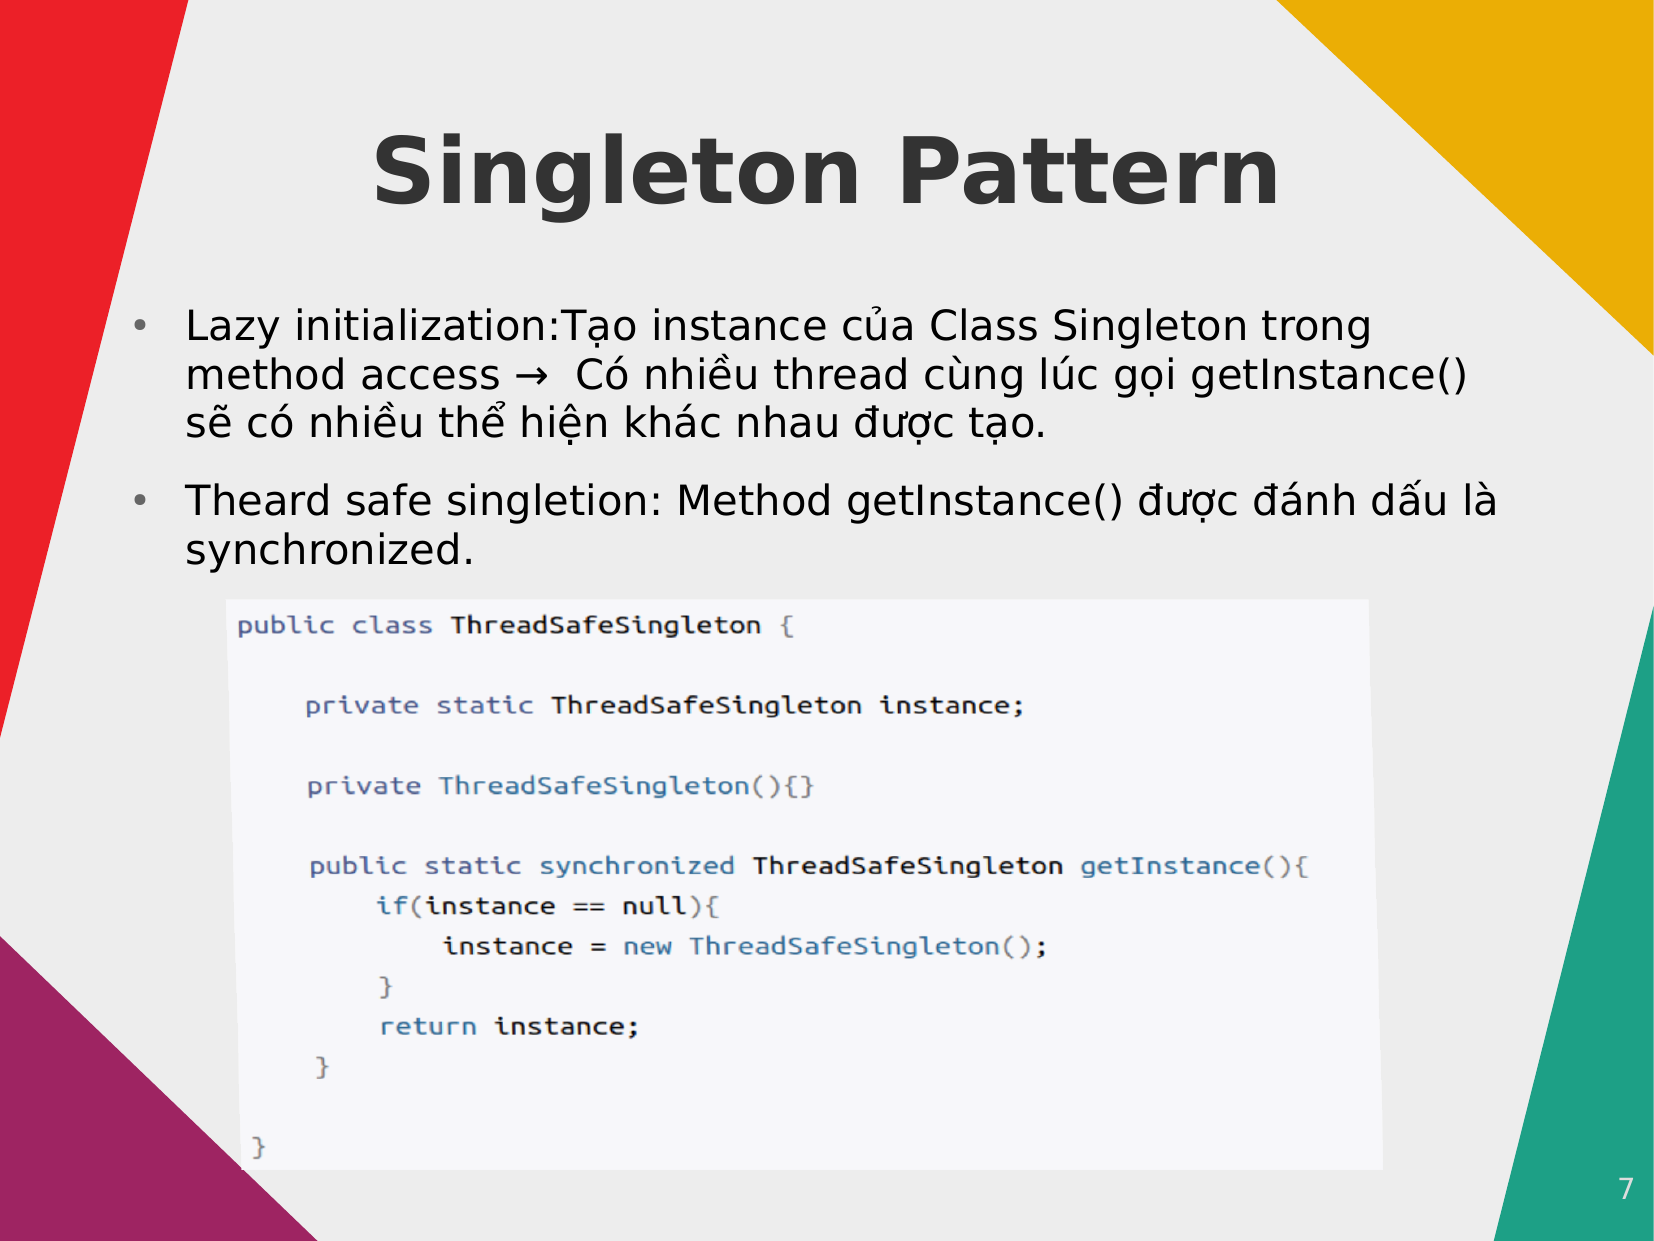

# Singleton Pattern
Lazy initialization:Tạo instance của Class Singleton trong method access → Có nhiều thread cùng lúc gọi getInstance() sẽ có nhiều thể hiện khác nhau được tạo.
Theard safe singletion: Method getInstance() được đánh dấu là synchronized.
7